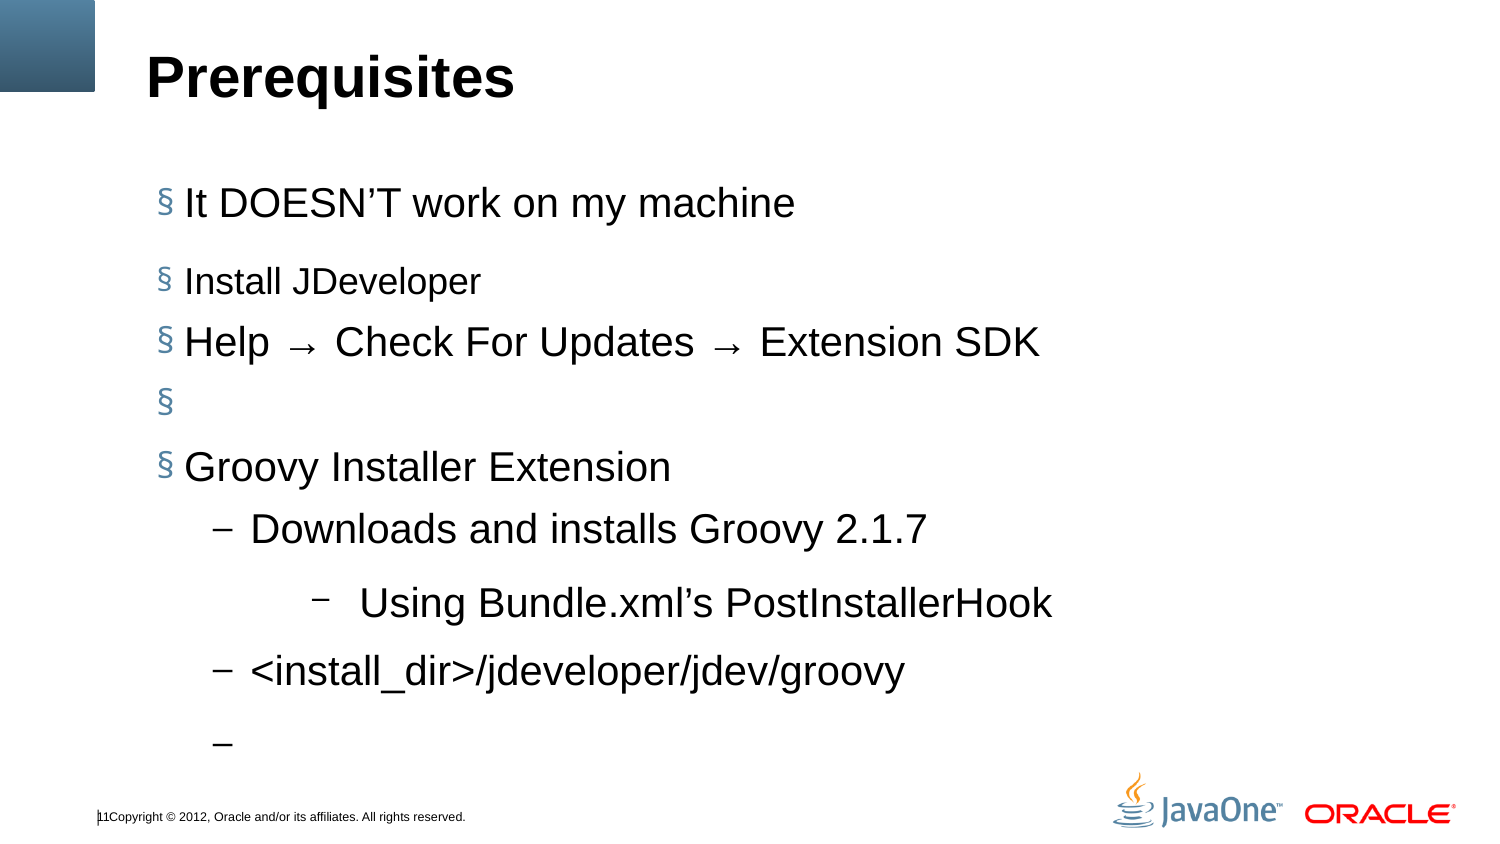

# Prerequisites
It DOESN’T work on my machine
Install JDeveloper
Help → Check For Updates → Extension SDK
Groovy Installer Extension
Downloads and installs Groovy 2.1.7
Using Bundle.xml’s PostInstallerHook
<install_dir>/jdeveloper/jdev/groovy